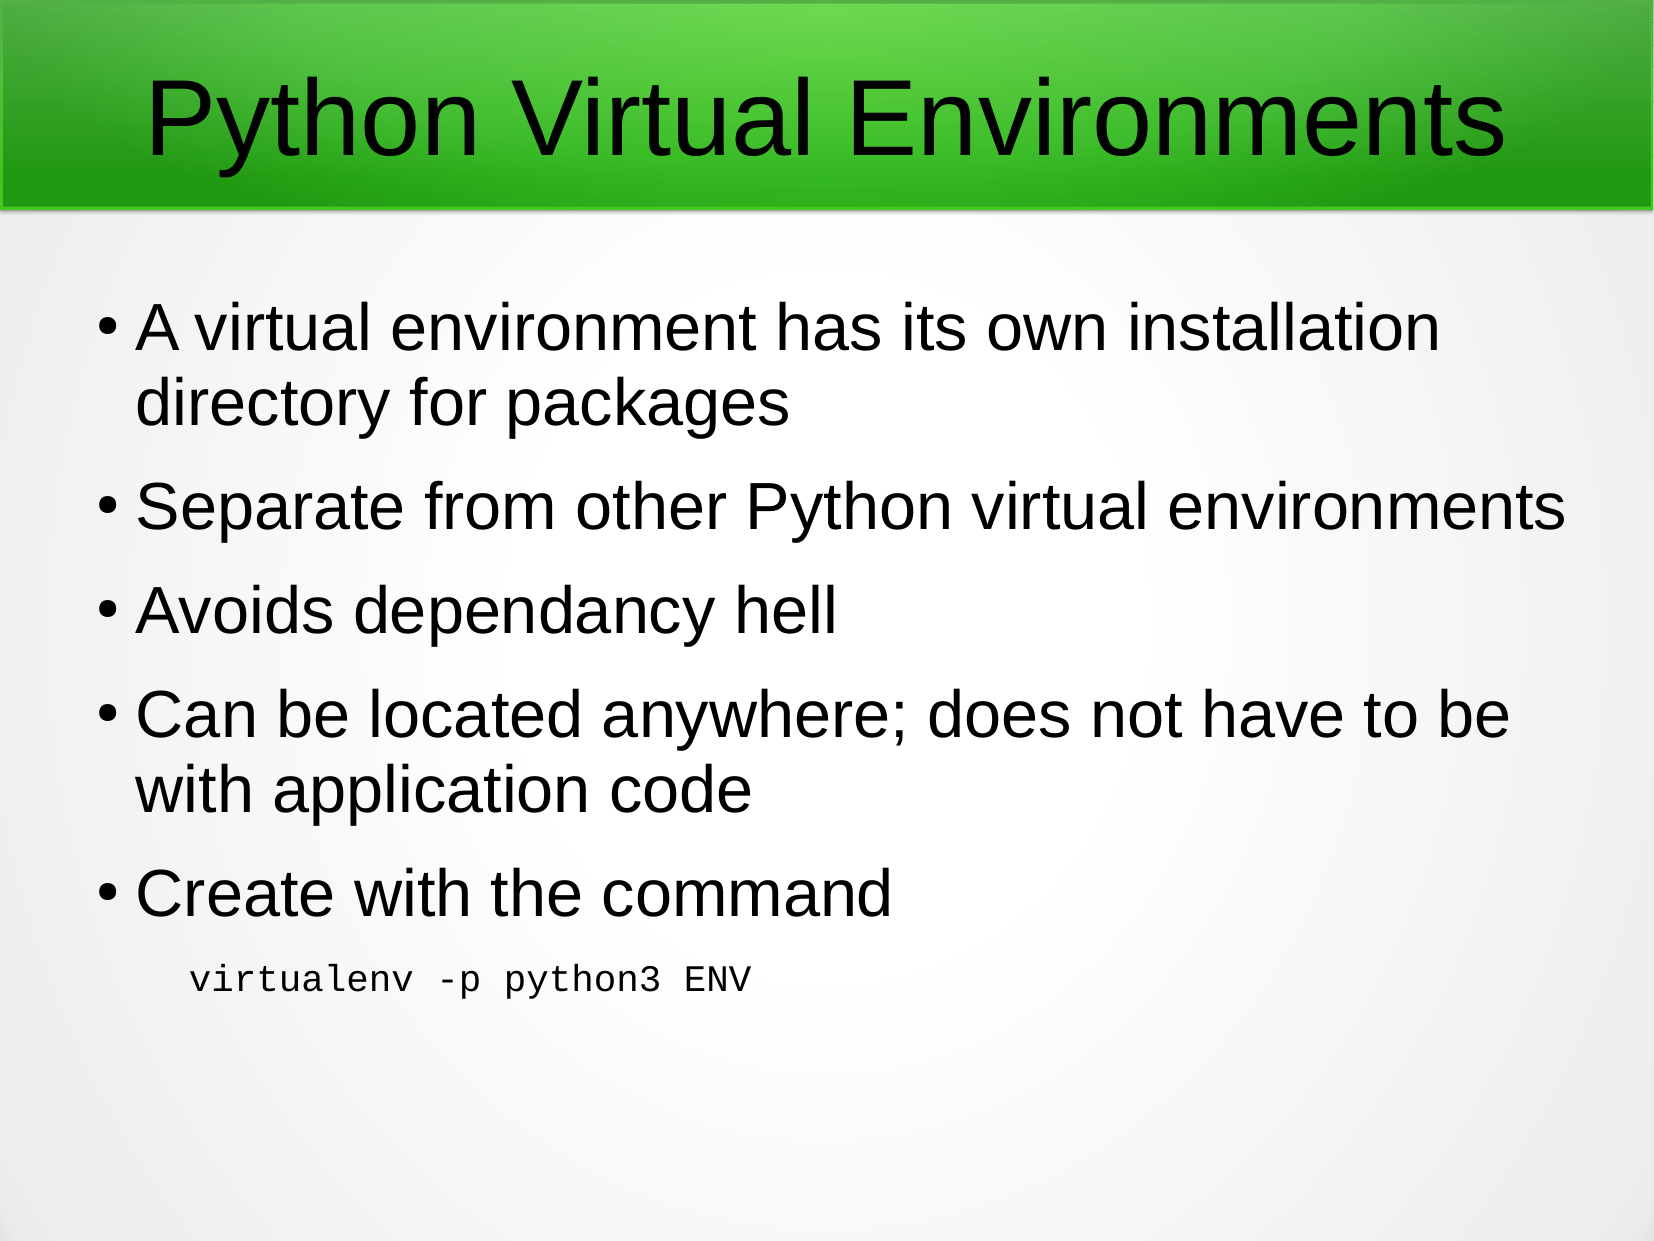

# Python Virtual Environments
A virtual environment has its own installation directory for packages
Separate from other Python virtual environments
Avoids dependancy hell
Can be located anywhere; does not have to be with application code
Create with the command
virtualenv -p python3 ENV